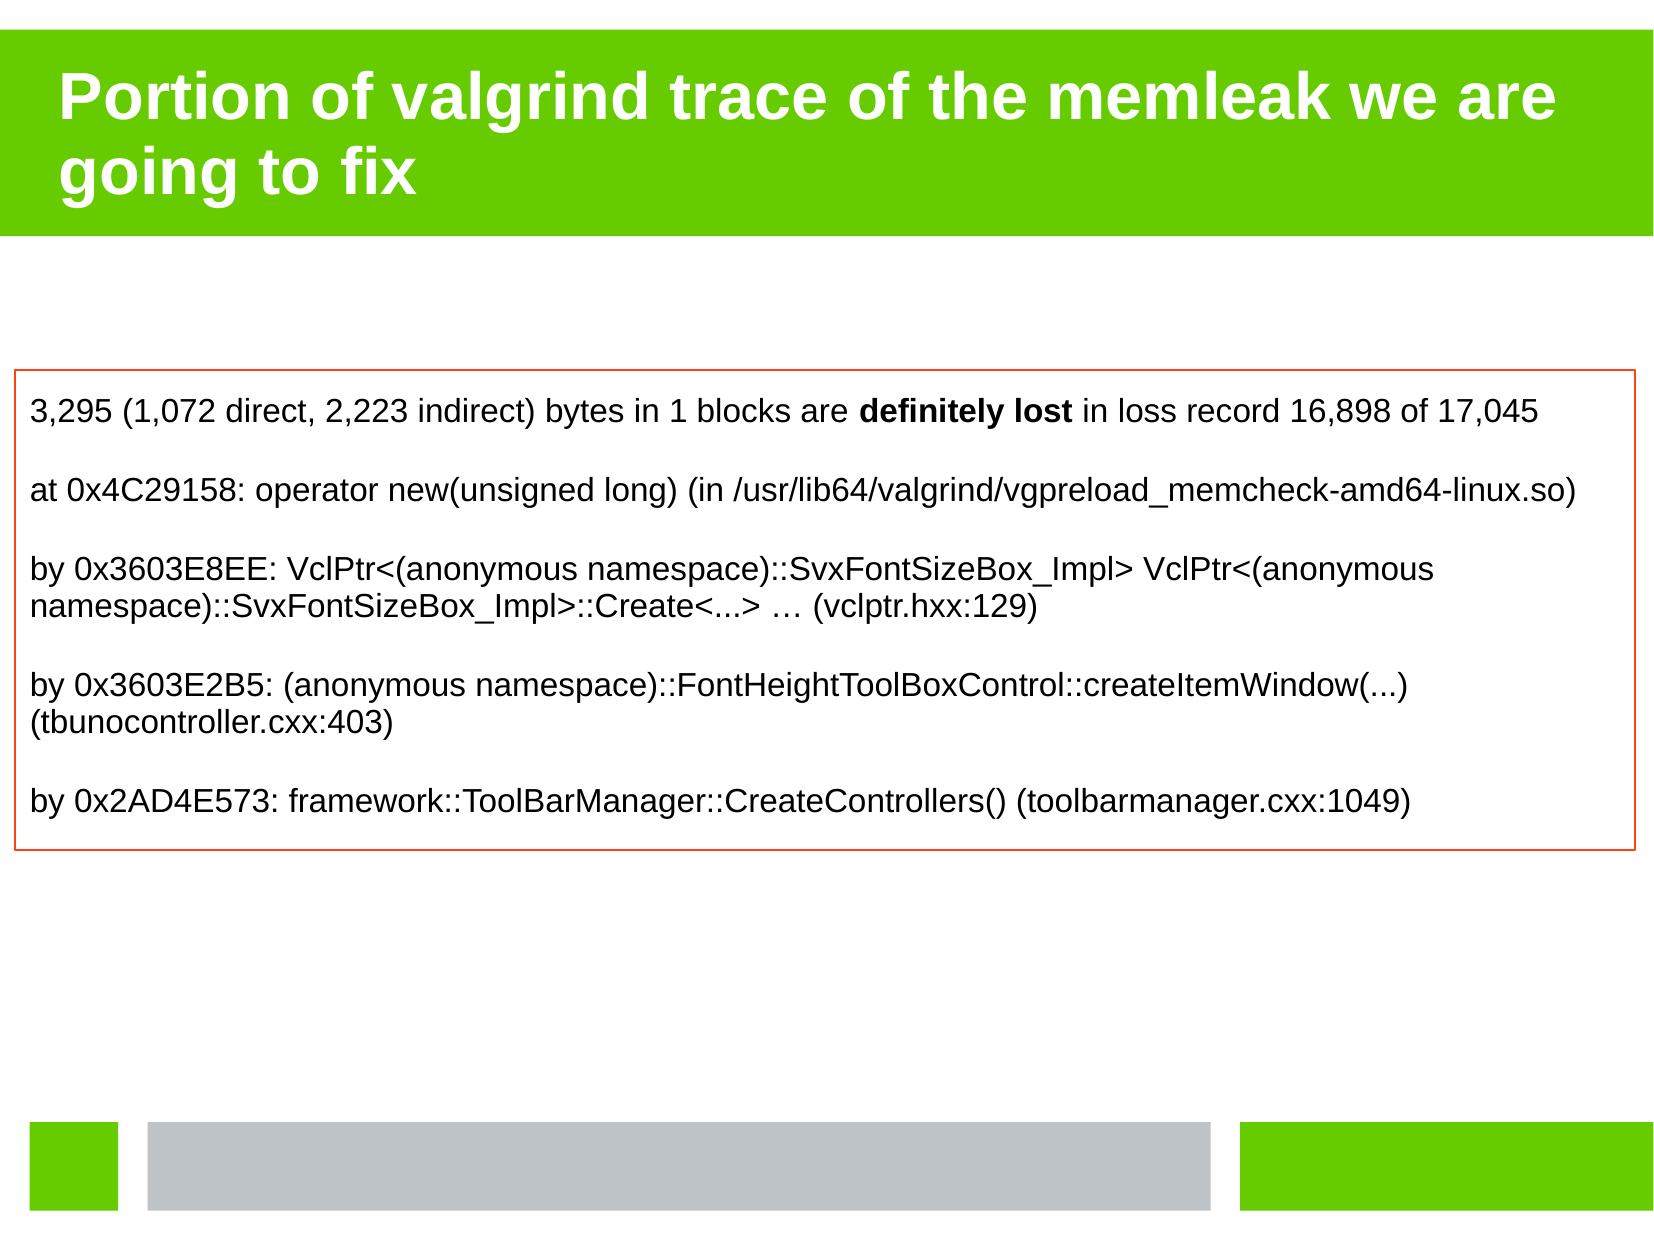

# Portion of valgrind trace of the memleak we are going to fix
3,295 (1,072 direct, 2,223 indirect) bytes in 1 blocks are definitely lost in loss record 16,898 of 17,045
at 0x4C29158: operator new(unsigned long) (in /usr/lib64/valgrind/vgpreload_memcheck-amd64-linux.so)
by 0x3603E8EE: VclPtr<(anonymous namespace)::SvxFontSizeBox_Impl> VclPtr<(anonymous namespace)::SvxFontSizeBox_Impl>::Create<...> … (vclptr.hxx:129)
by 0x3603E2B5: (anonymous namespace)::FontHeightToolBoxControl::createItemWindow(...) (tbunocontroller.cxx:403)
by 0x2AD4E573: framework::ToolBarManager::CreateControllers() (toolbarmanager.cxx:1049)